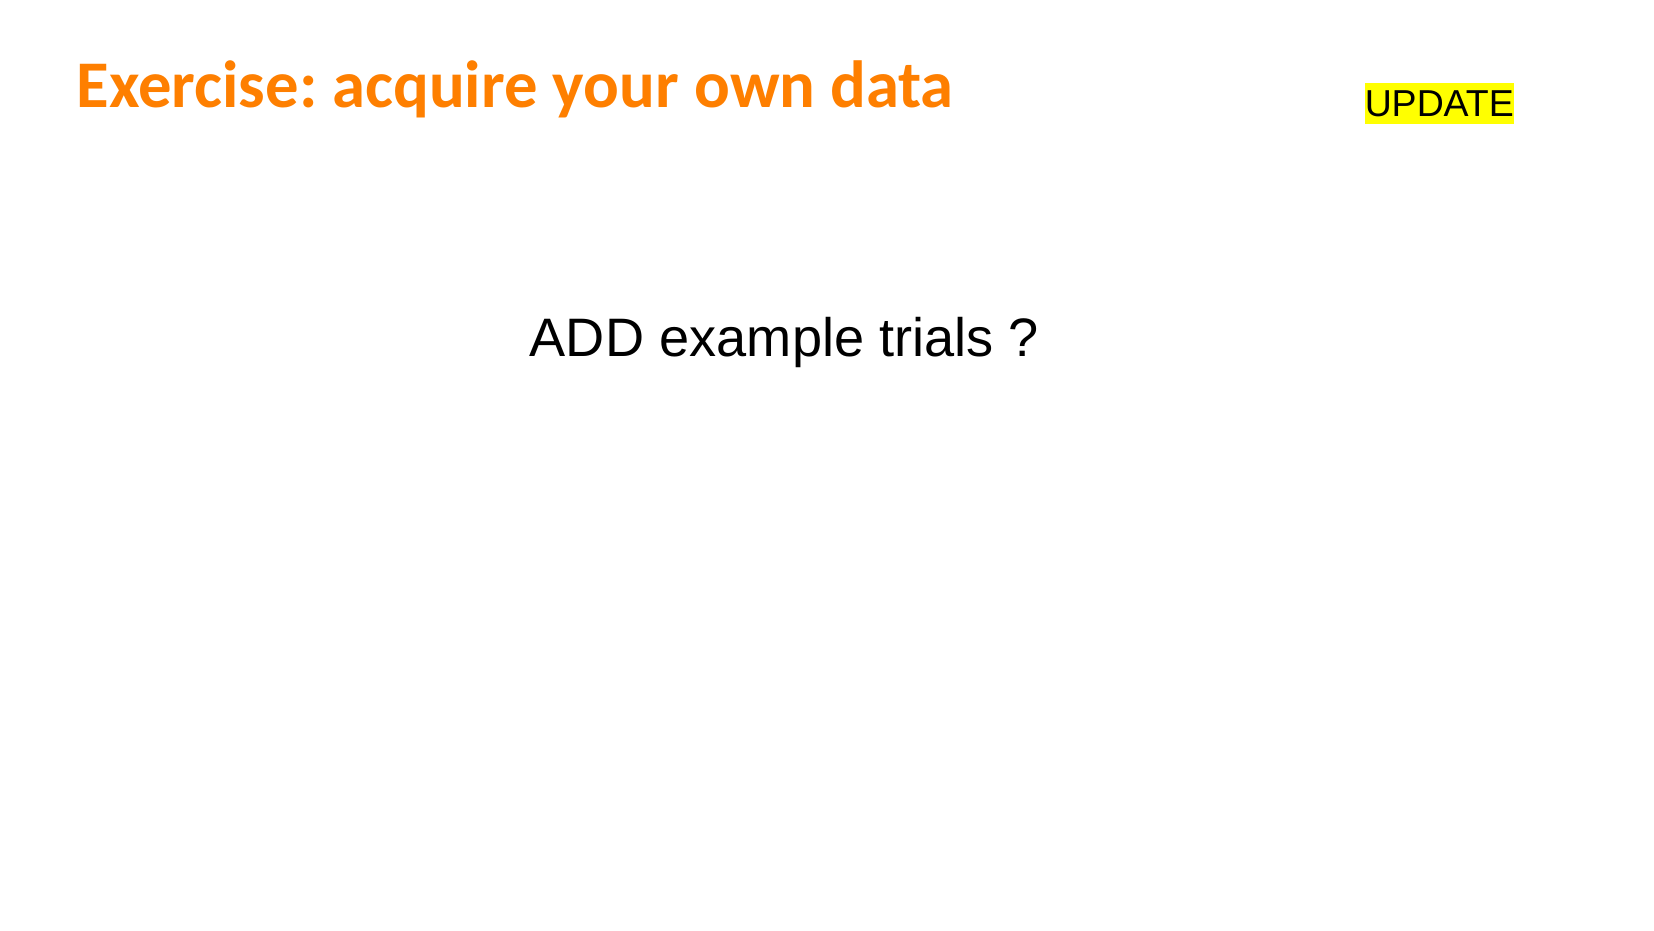

# Exercise: acquire your own data
UPDATE
ADD example trials ?